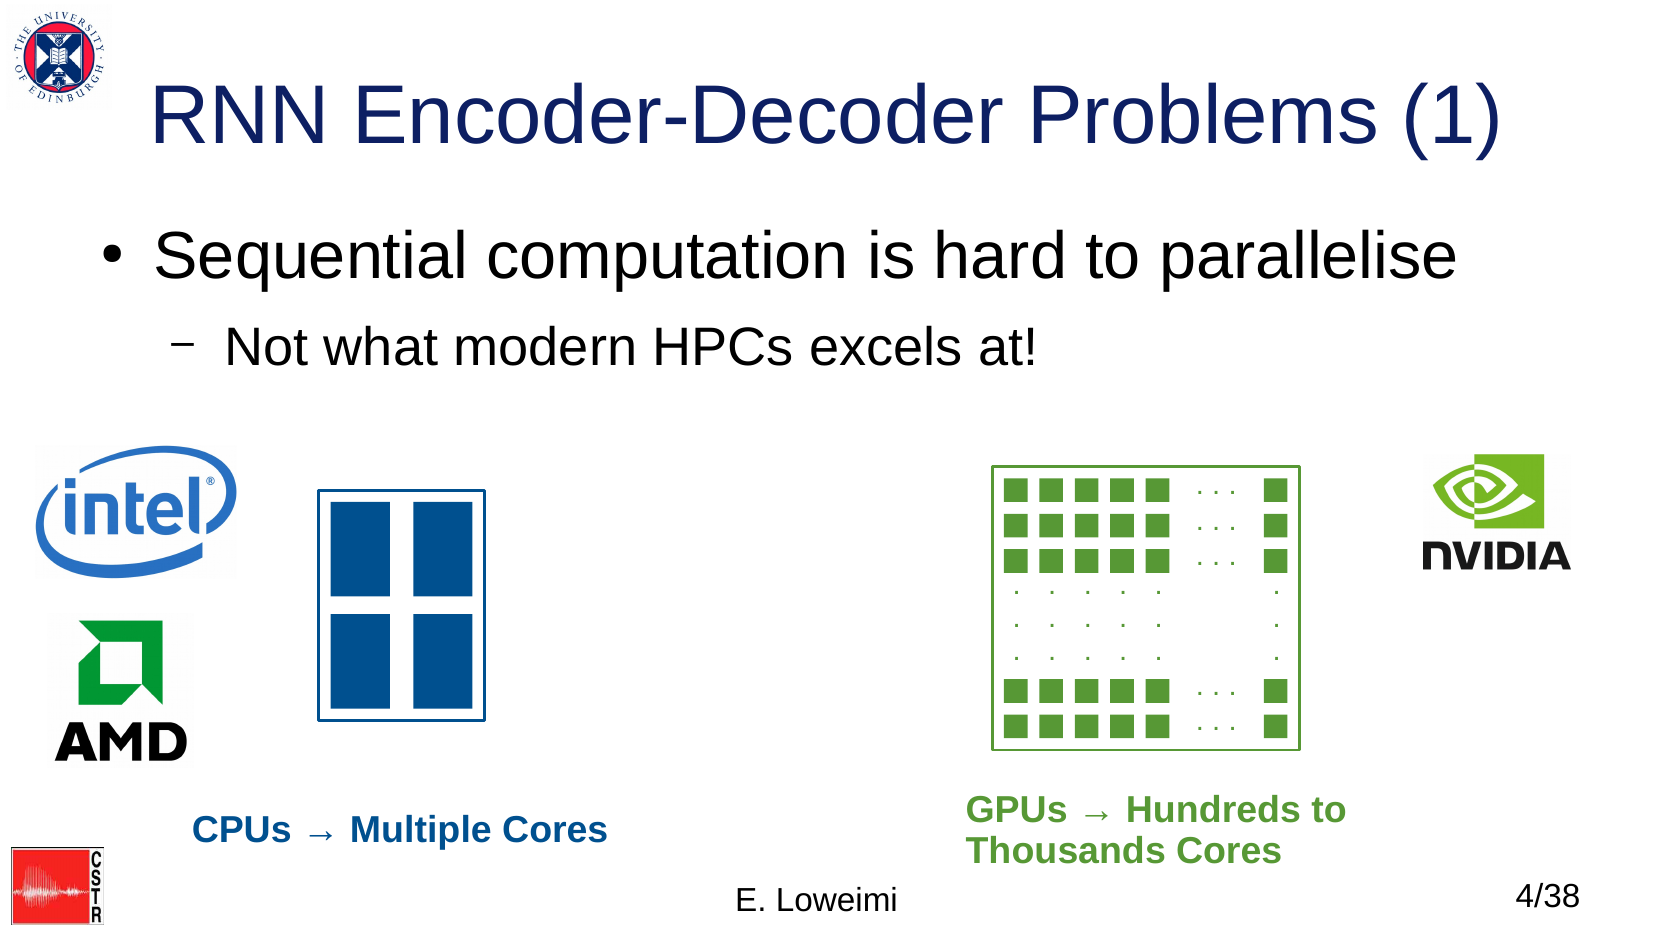

# RNN Encoder-Decoder Problems (1)
Sequential computation is hard to parallelise
Not what modern HPCs excels at!
. . .
. . .
. . .
.
.
.
.
.
.
.
.
.
.
.
.
.
.
.
.
.
.
. . .
. . .
GPUs → Hundreds to Thousands Cores
CPUs → Multiple Cores
 4/38
E. Loweimi